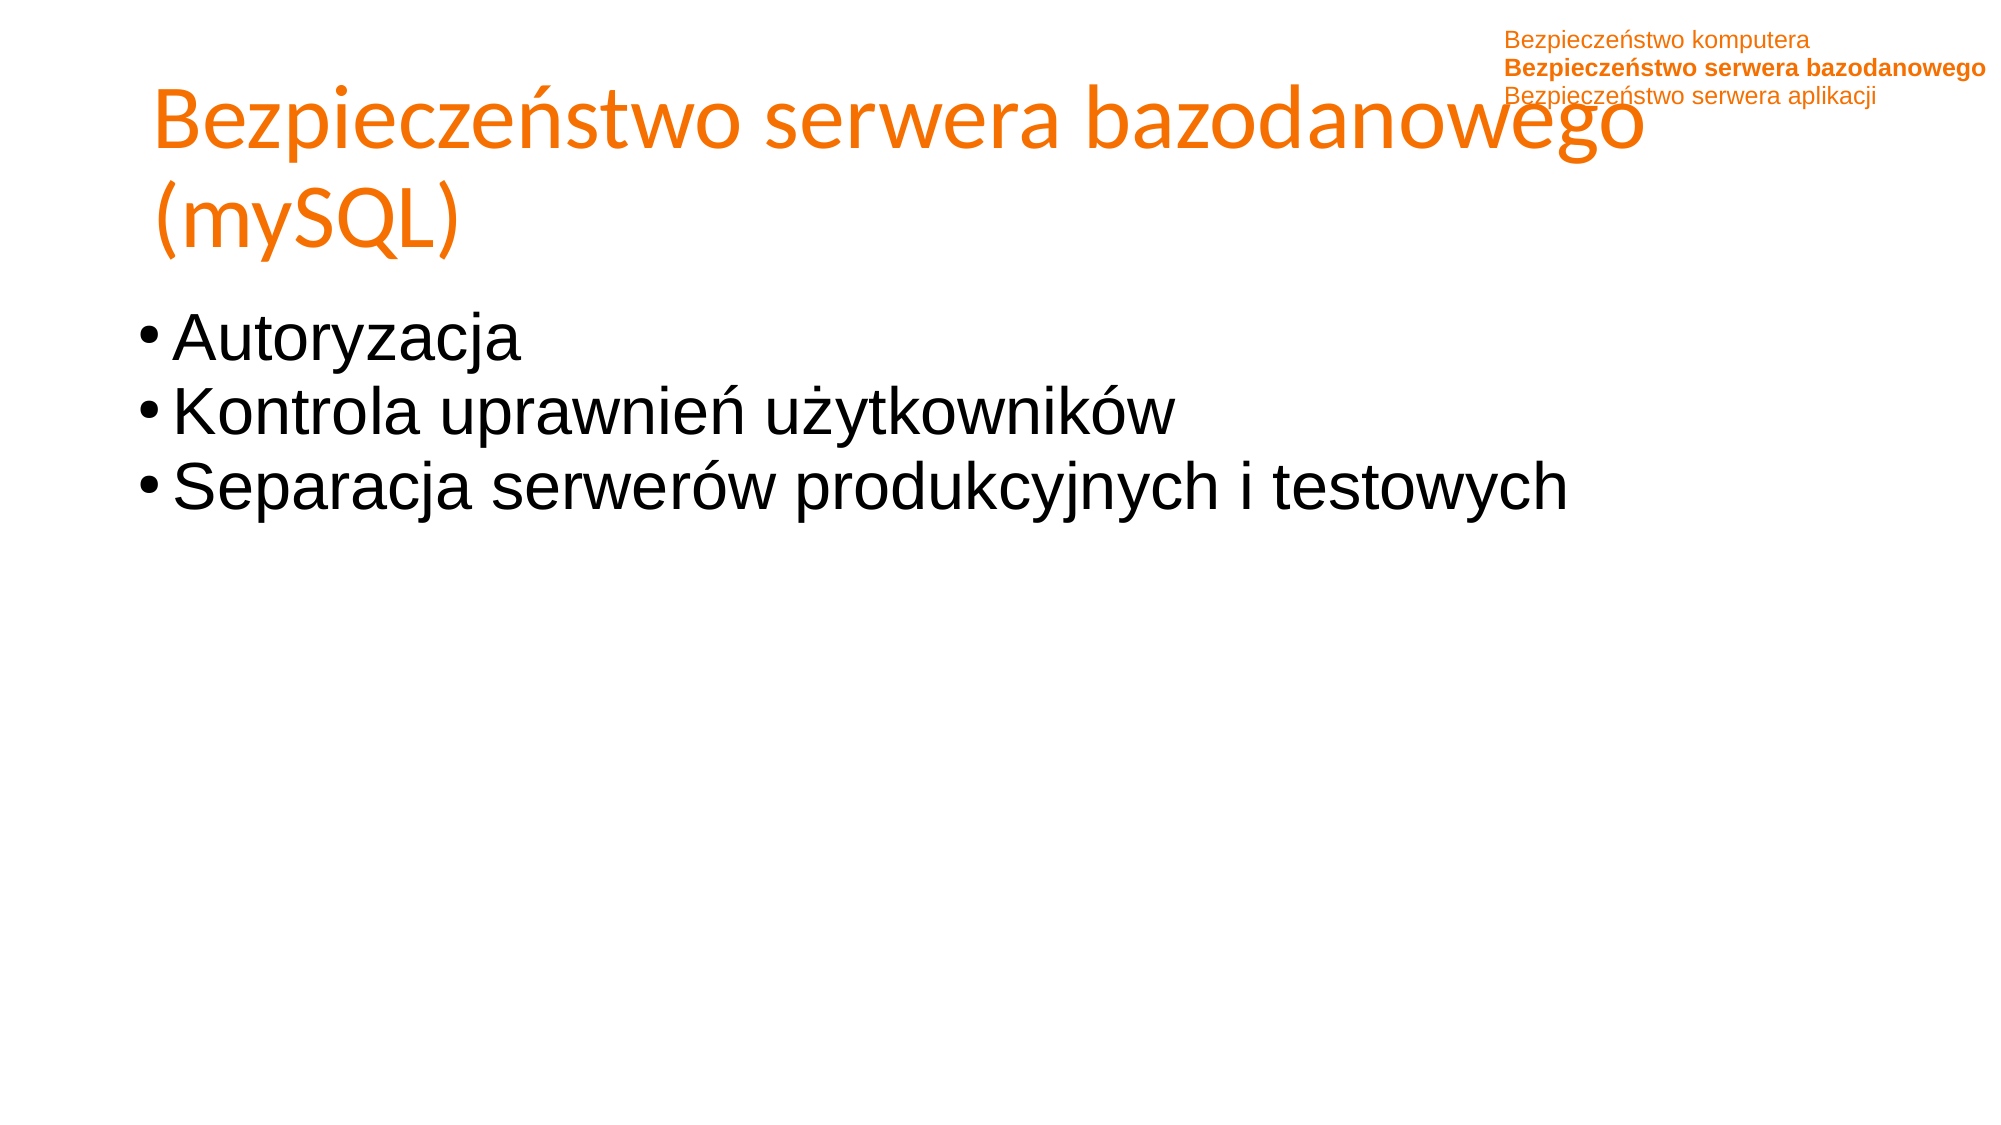

Bezpieczeństwo komputera
Bezpieczeństwo serwera bazodanowego
Bezpieczeństwo serwera aplikacji
# Bezpieczeństwo serwera bazodanowego (mySQL)
Autoryzacja
Kontrola uprawnień użytkowników
Separacja serwerów produkcyjnych i testowych